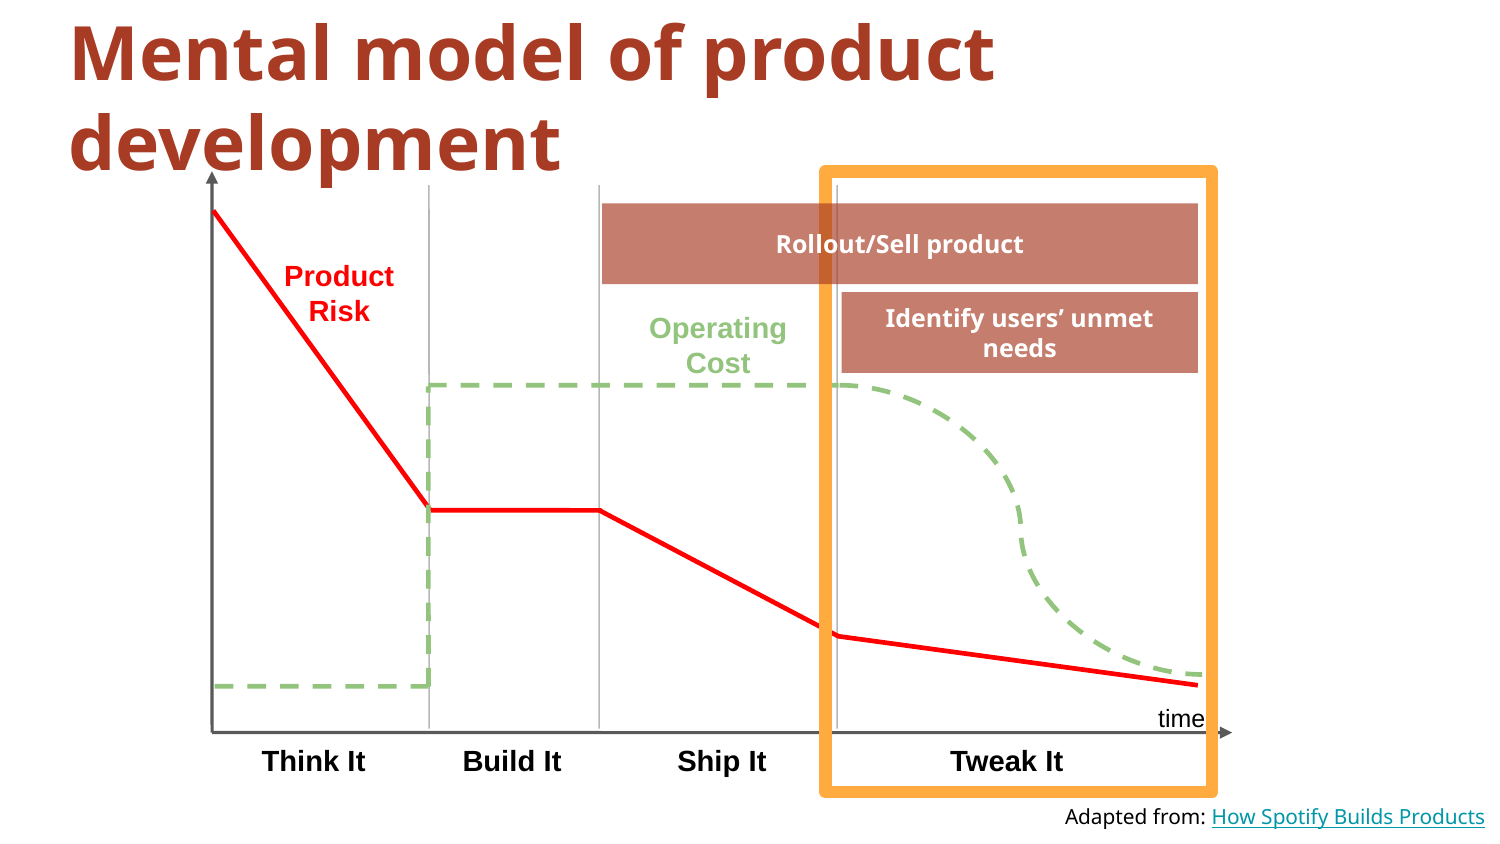

Mental model of product development
Product
Risk
Operating Cost
time
Think It
Build It
Ship It
Tweak It
Rollout/Sell product
Identify users’ unmet needs
Adapted from: How Spotify Builds Products